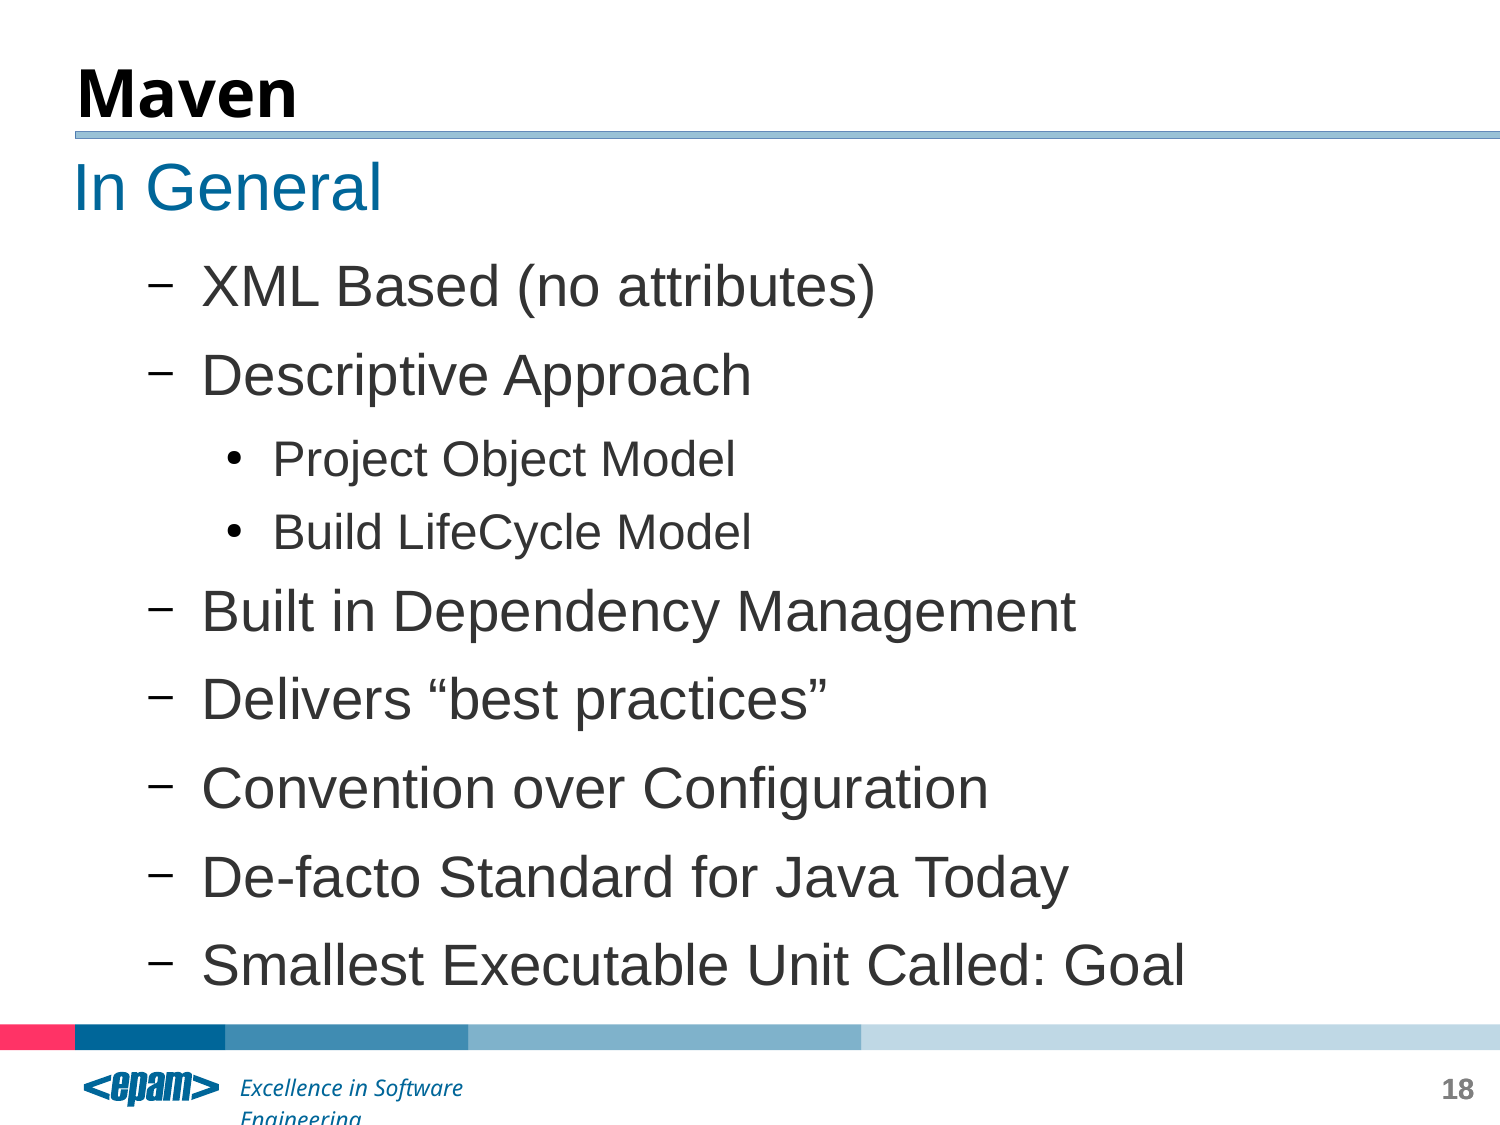

# Maven
In General
XML Based (no attributes)
Descriptive Approach
Project Object Model
Build LifeCycle Model
Built in Dependency Management
Delivers “best practices”
Convention over Configuration
De-facto Standard for Java Today
Smallest Executable Unit Called: Goal